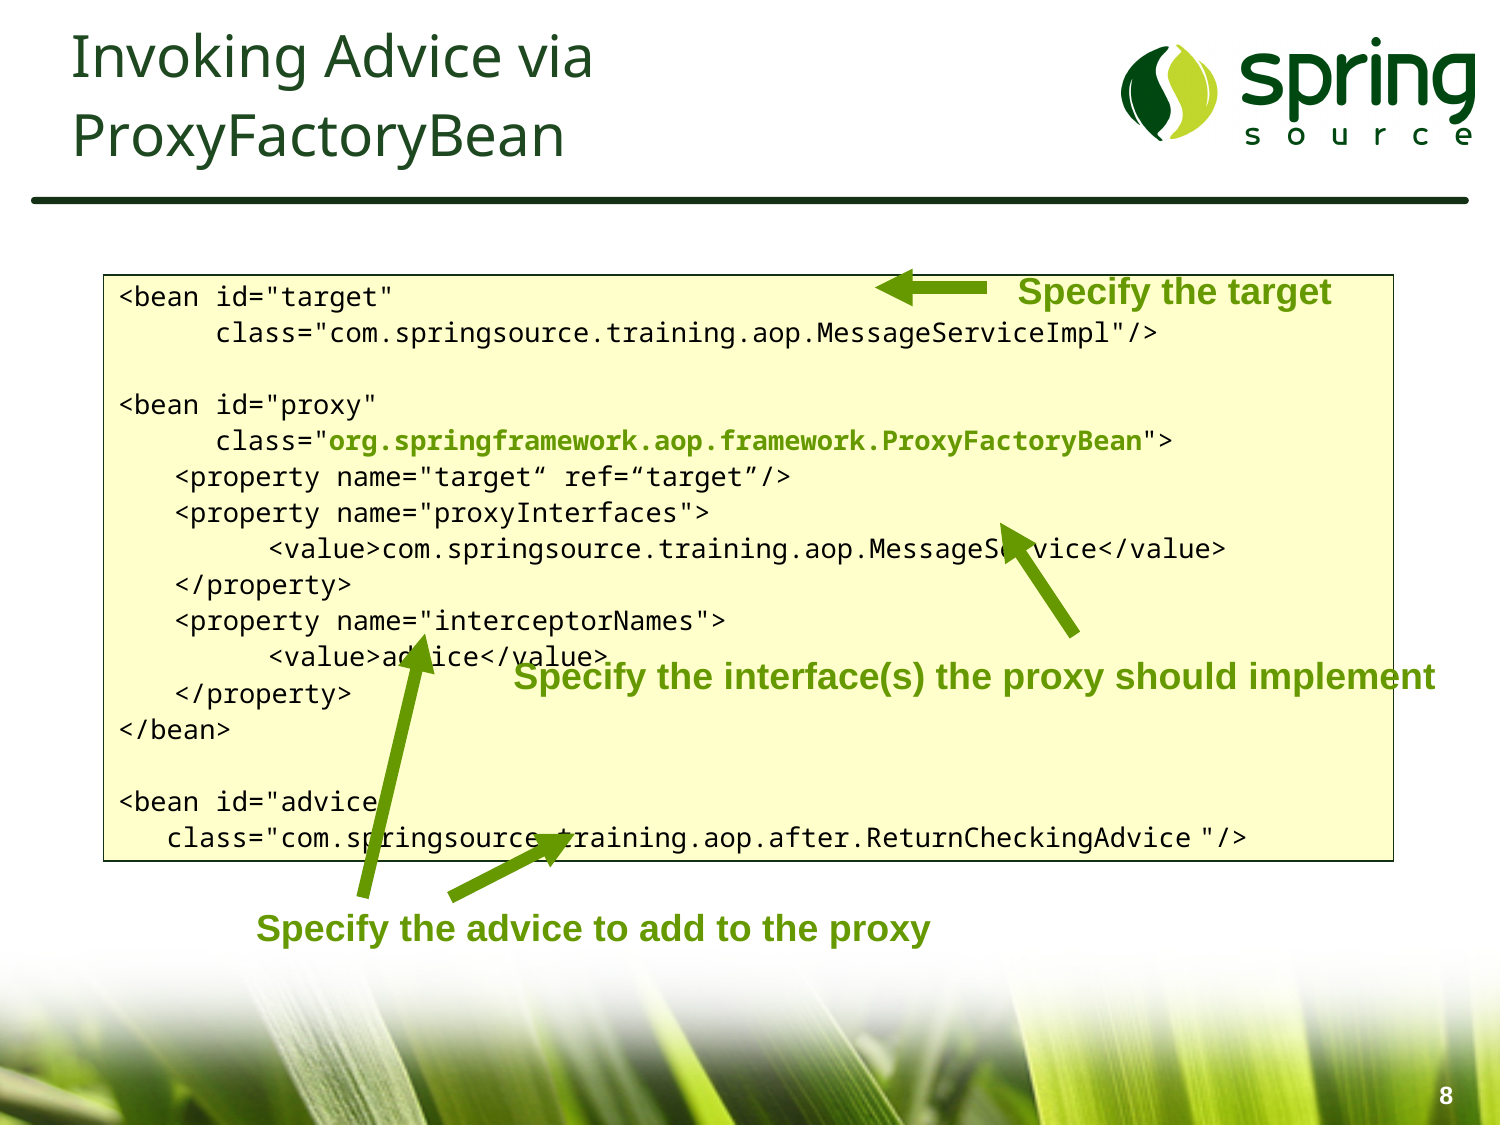

# Invoking Advice via ProxyFactoryBean
Specify the target
<bean id="target"
 class="com.springsource.training.aop.MessageServiceImpl"/>
<bean id="proxy"
 class="org.springframework.aop.framework.ProxyFactoryBean">
	<property name="target“ ref=“target”/>
	<property name="proxyInterfaces">
		<value>com.springsource.training.aop.MessageService</value>
	</property>
	<property name="interceptorNames">
		<value>advice</value>
	</property>
</bean>
<bean id="advice"
 class="com.springsource.training.aop.after.ReturnCheckingAdvice "/>
Specify the interface(s) the proxy should implement
Specify the advice to add to the proxy